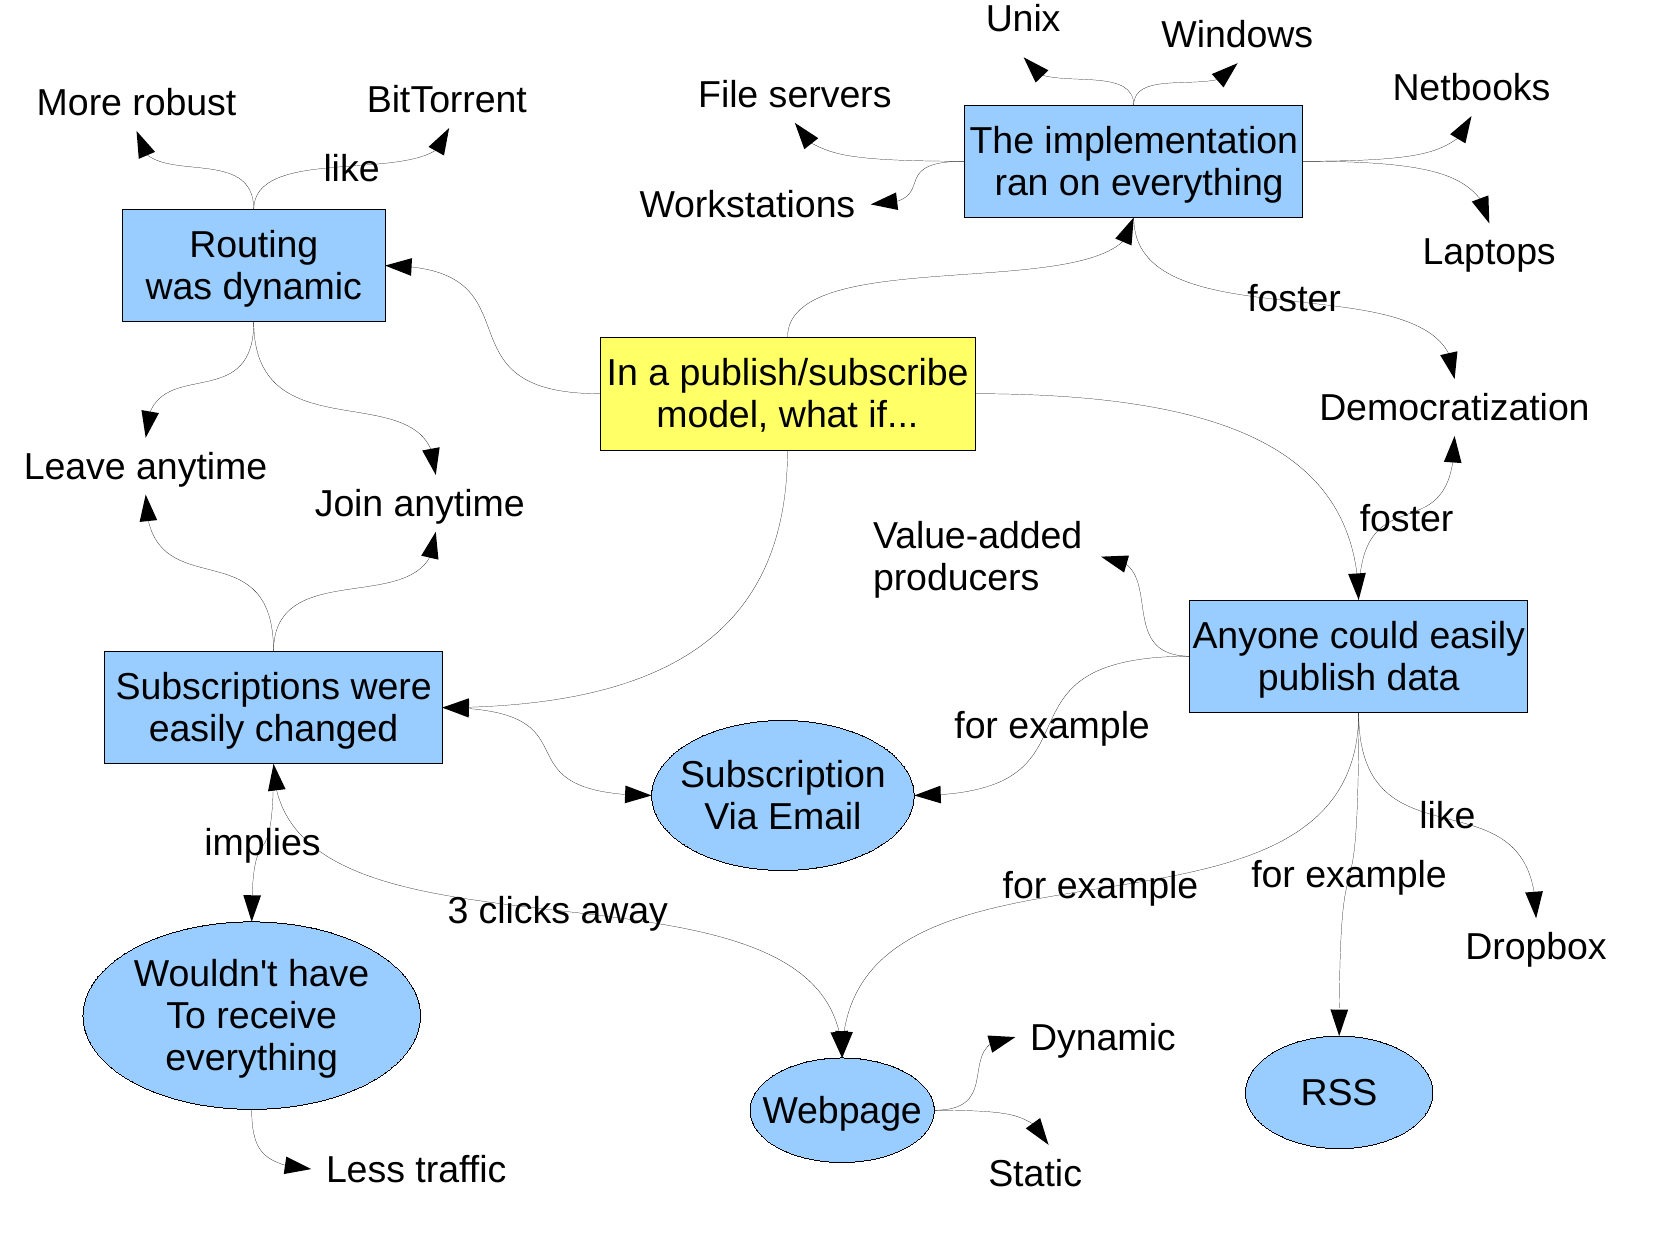

Unix
Windows
Netbooks
File servers
BitTorrent
More robust
The implementation
 ran on everything
Workstations
Routing
was dynamic
Laptops
In a publish/subscribe
model, what if...
Democratization
Leave anytime
Join anytime
Value-added
producers
Anyone could easily
publish data
Subscriptions were
easily changed
Subscription
Via Email
Dropbox
Wouldn't have
To receive
everything
Dynamic
RSS
Webpage
Less traffic
Static